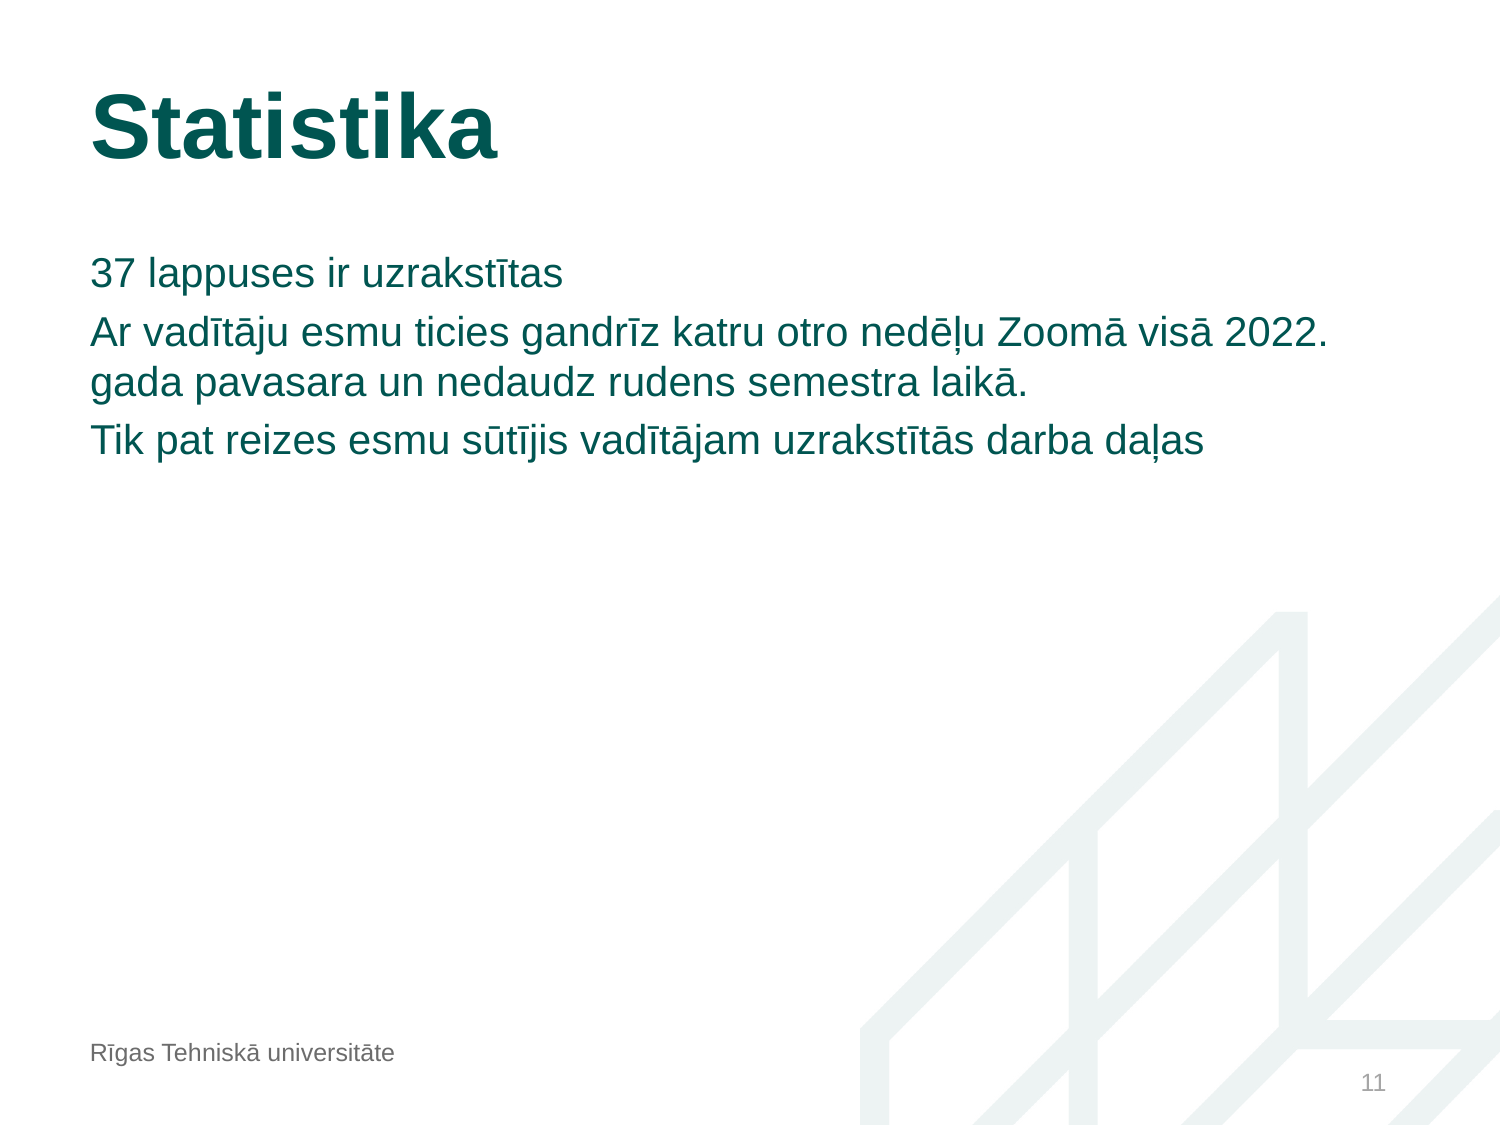

Statistika
# 37 lappuses ir uzrakstītas
Ar vadītāju esmu ticies gandrīz katru otro nedēļu Zoomā visā 2022. gada pavasara un nedaudz rudens semestra laikā.
Tik pat reizes esmu sūtījis vadītājam uzrakstītās darba daļas
Rīgas Tehniskā universitāte